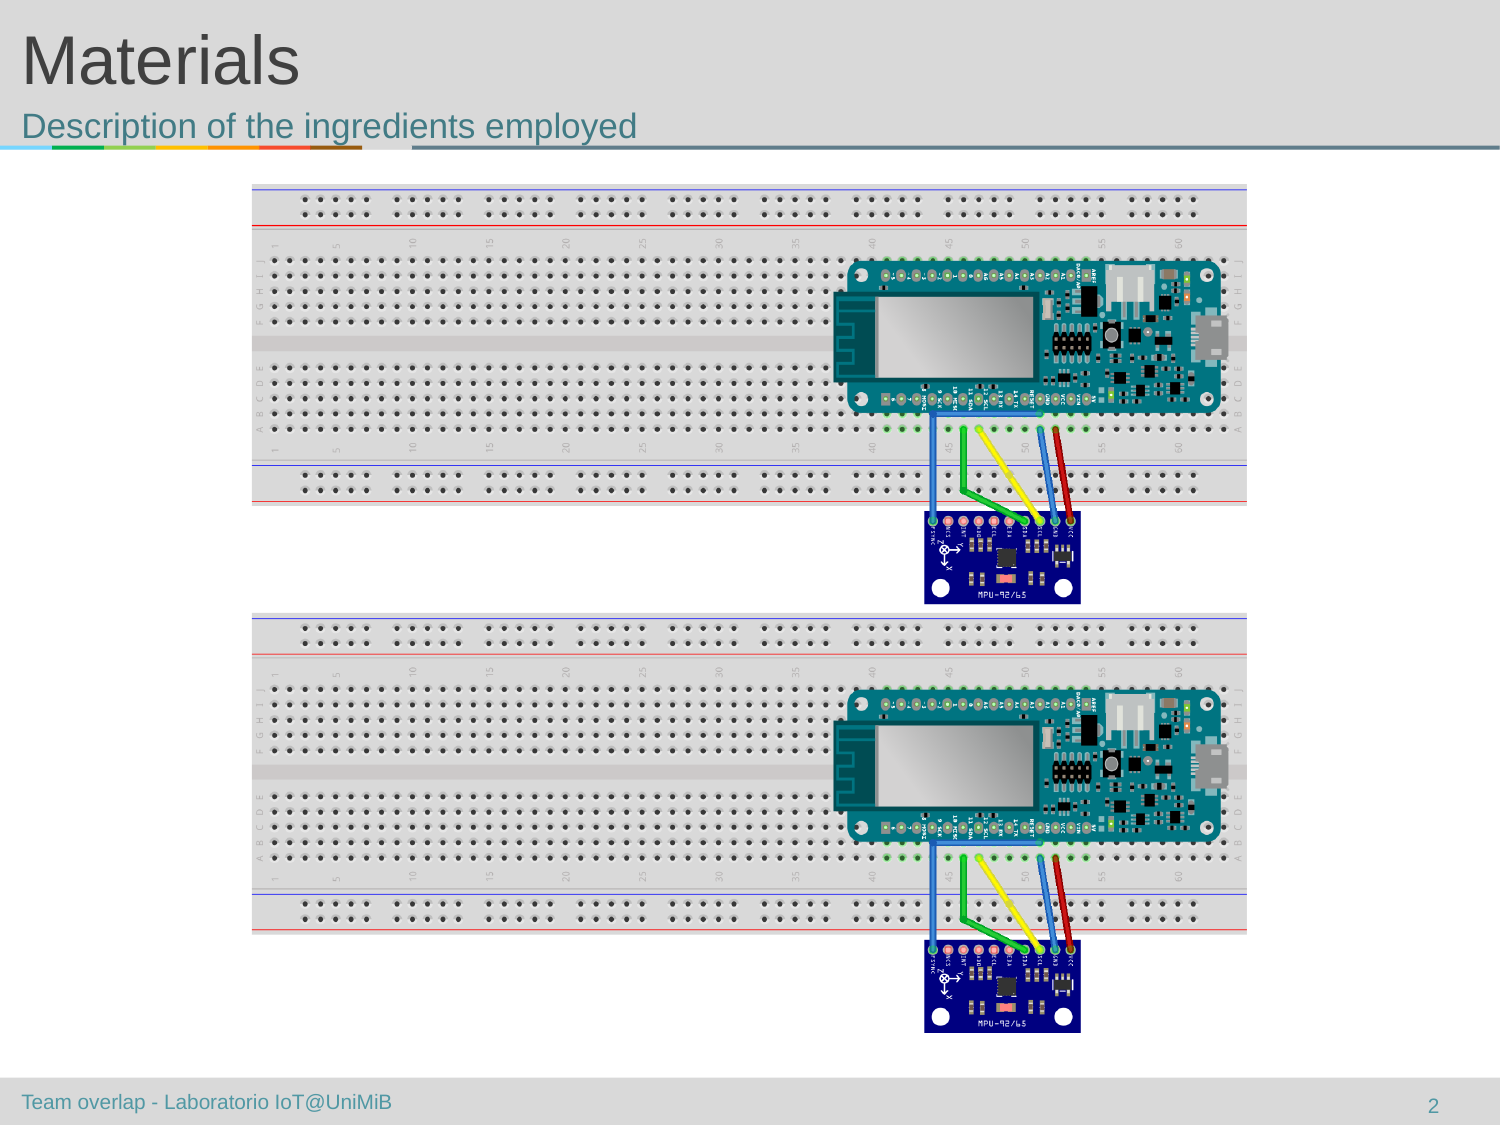

# Materials
Description of the ingredients employed
Team overlap - Laboratorio IoT@UniMiB